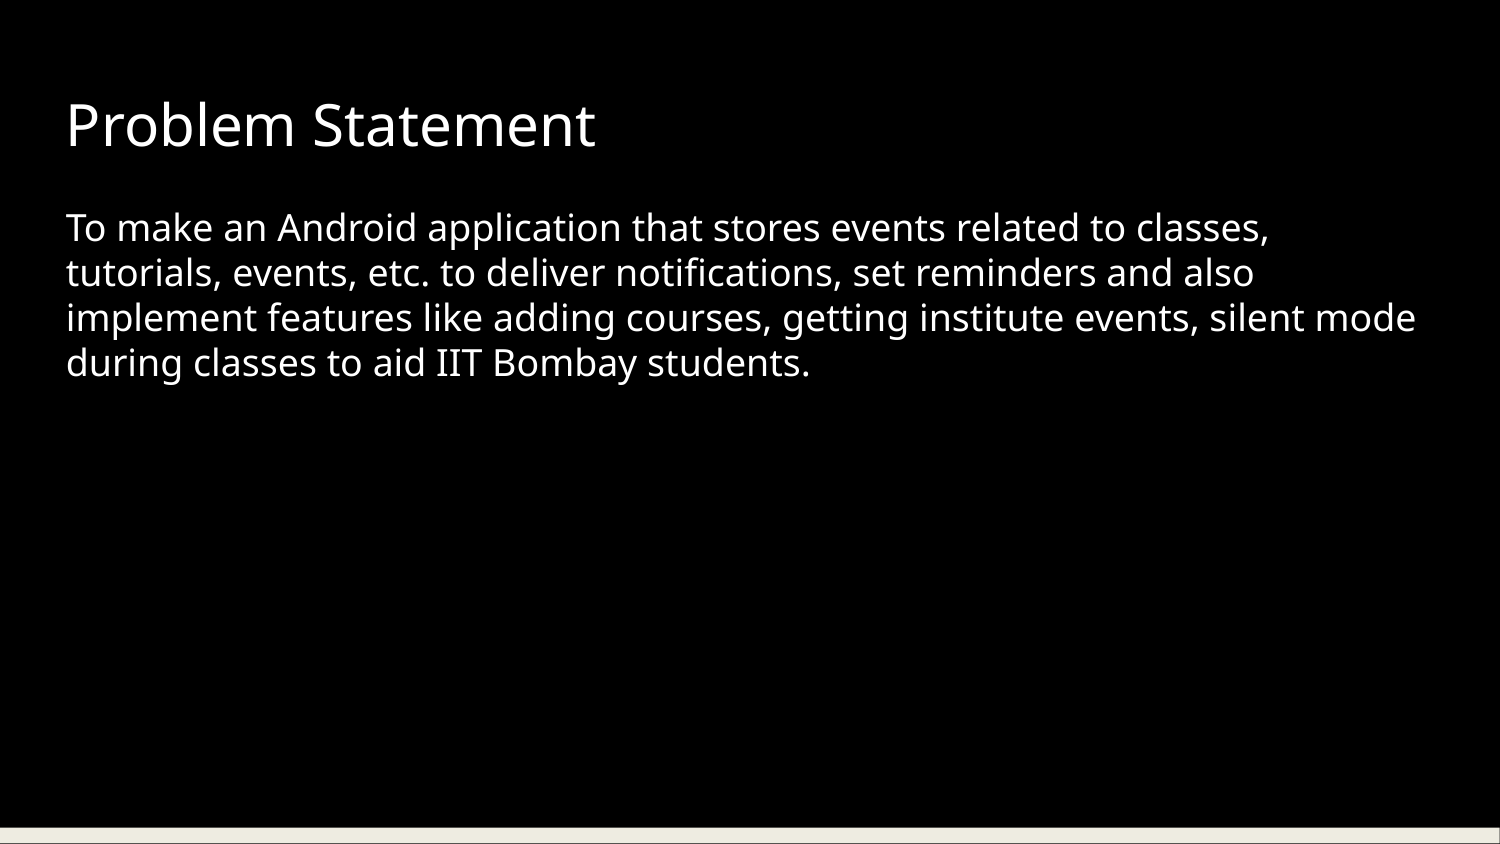

Problem Statement
To make an Android application that stores events related to classes, tutorials, events, etc. to deliver notifications, set reminders and also implement features like adding courses, getting institute events, silent mode during classes to aid IIT Bombay students.